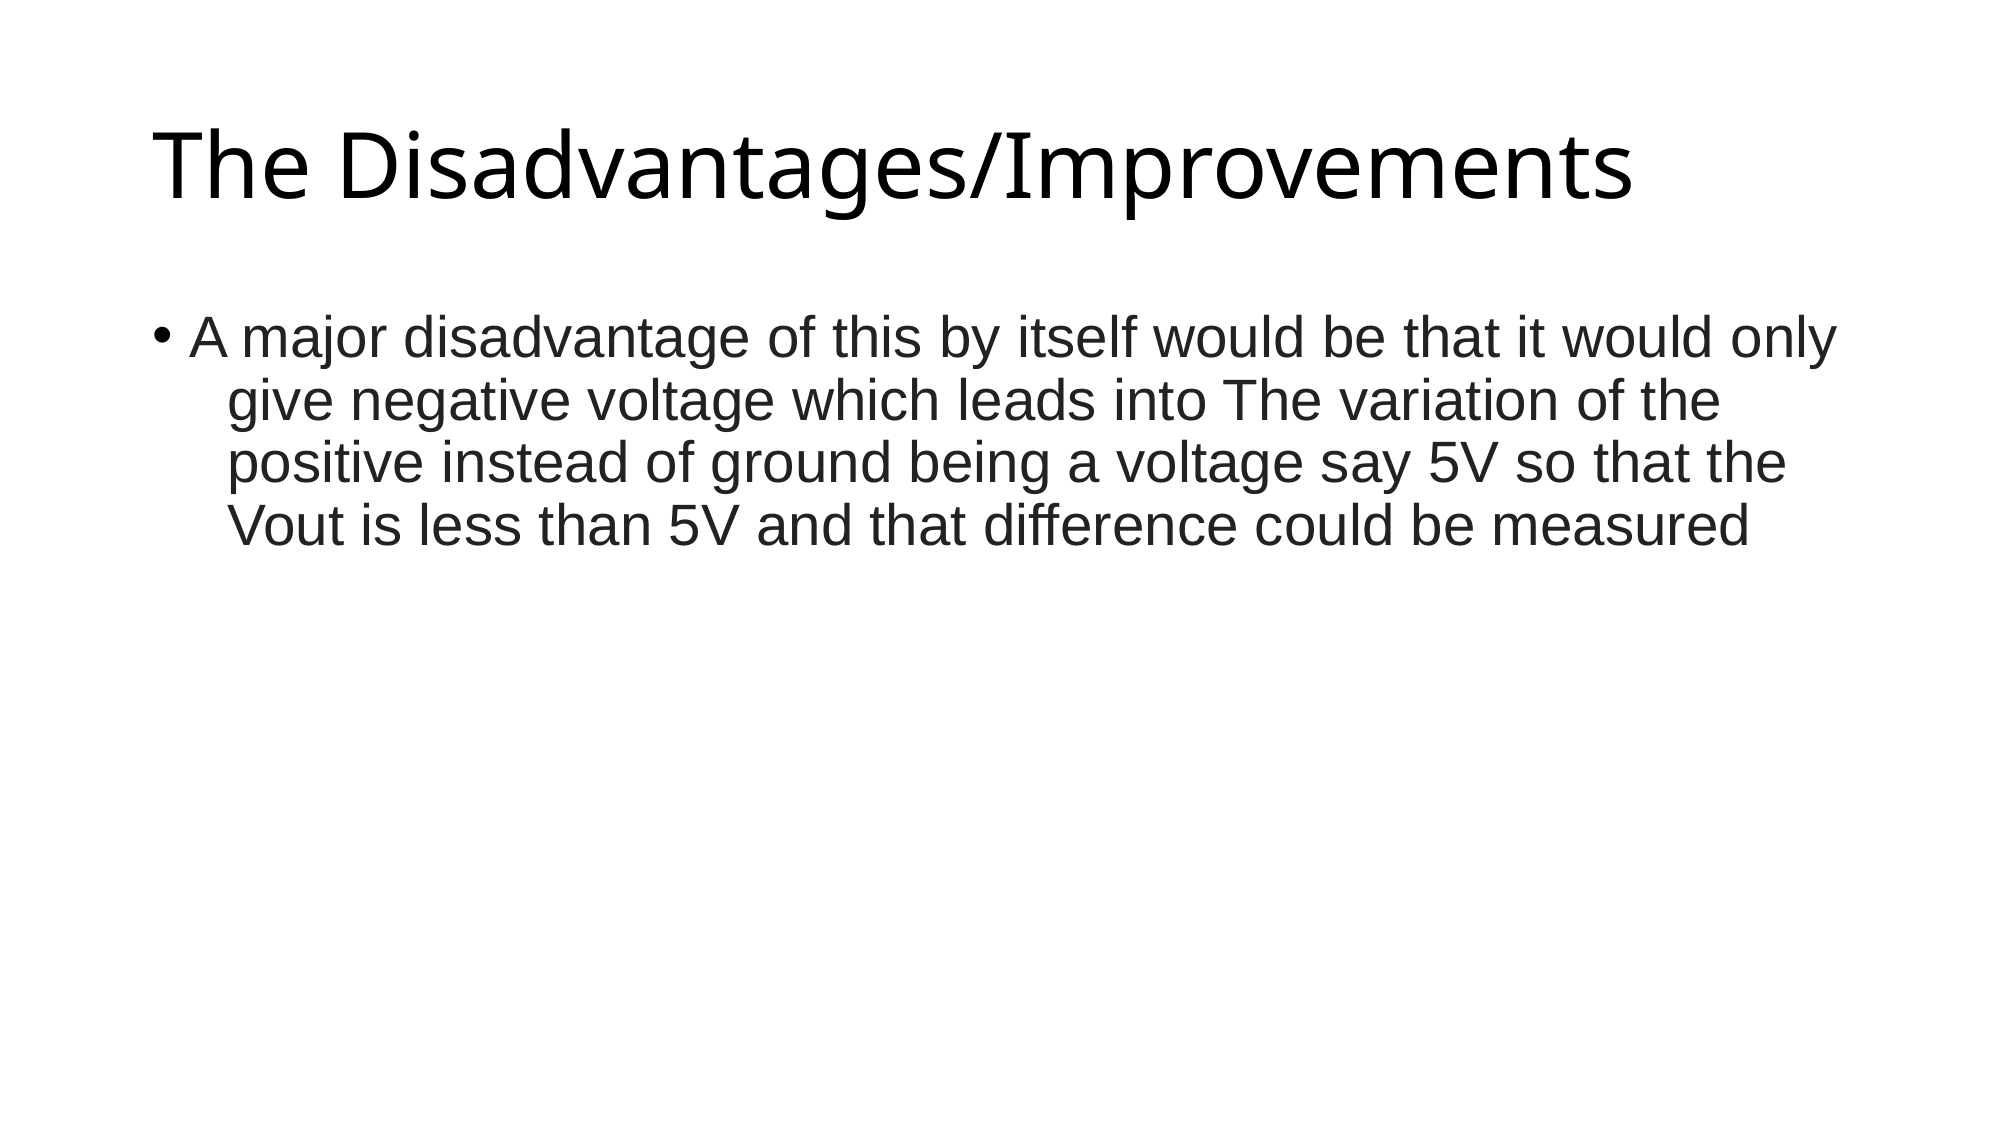

# The Disadvantages/Improvements
A major disadvantage of this by itself would be that it would only give negative voltage which leads into The variation of the positive instead of ground being a voltage say 5V so that the Vout is less than 5V and that difference could be measured